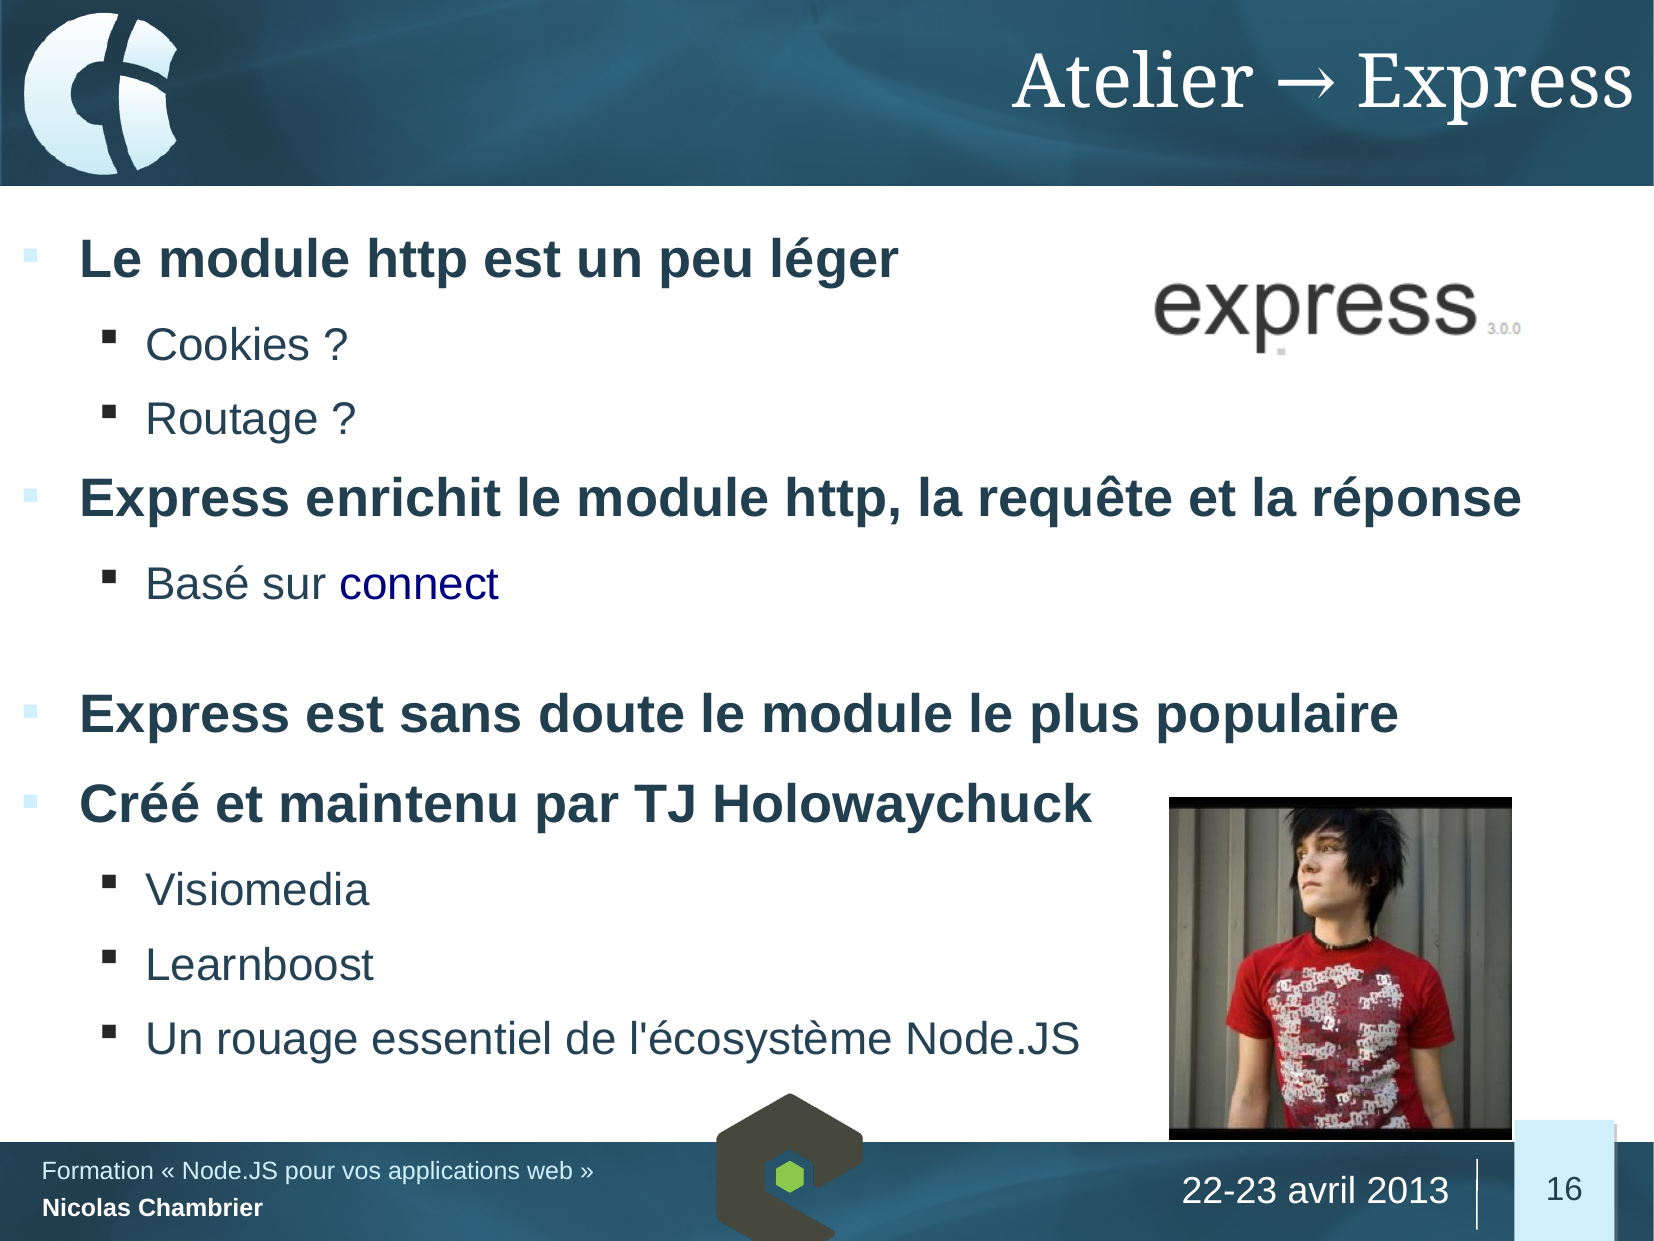

# Atelier → Express
Le module http est un peu léger
Cookies ?
Routage ?
Express enrichit le module http, la requête et la réponse
Basé sur connect
Express est sans doute le module le plus populaire
Créé et maintenu par TJ Holowaychuck
Visiomedia
Learnboost
Un rouage essentiel de l'écosystème Node.JS